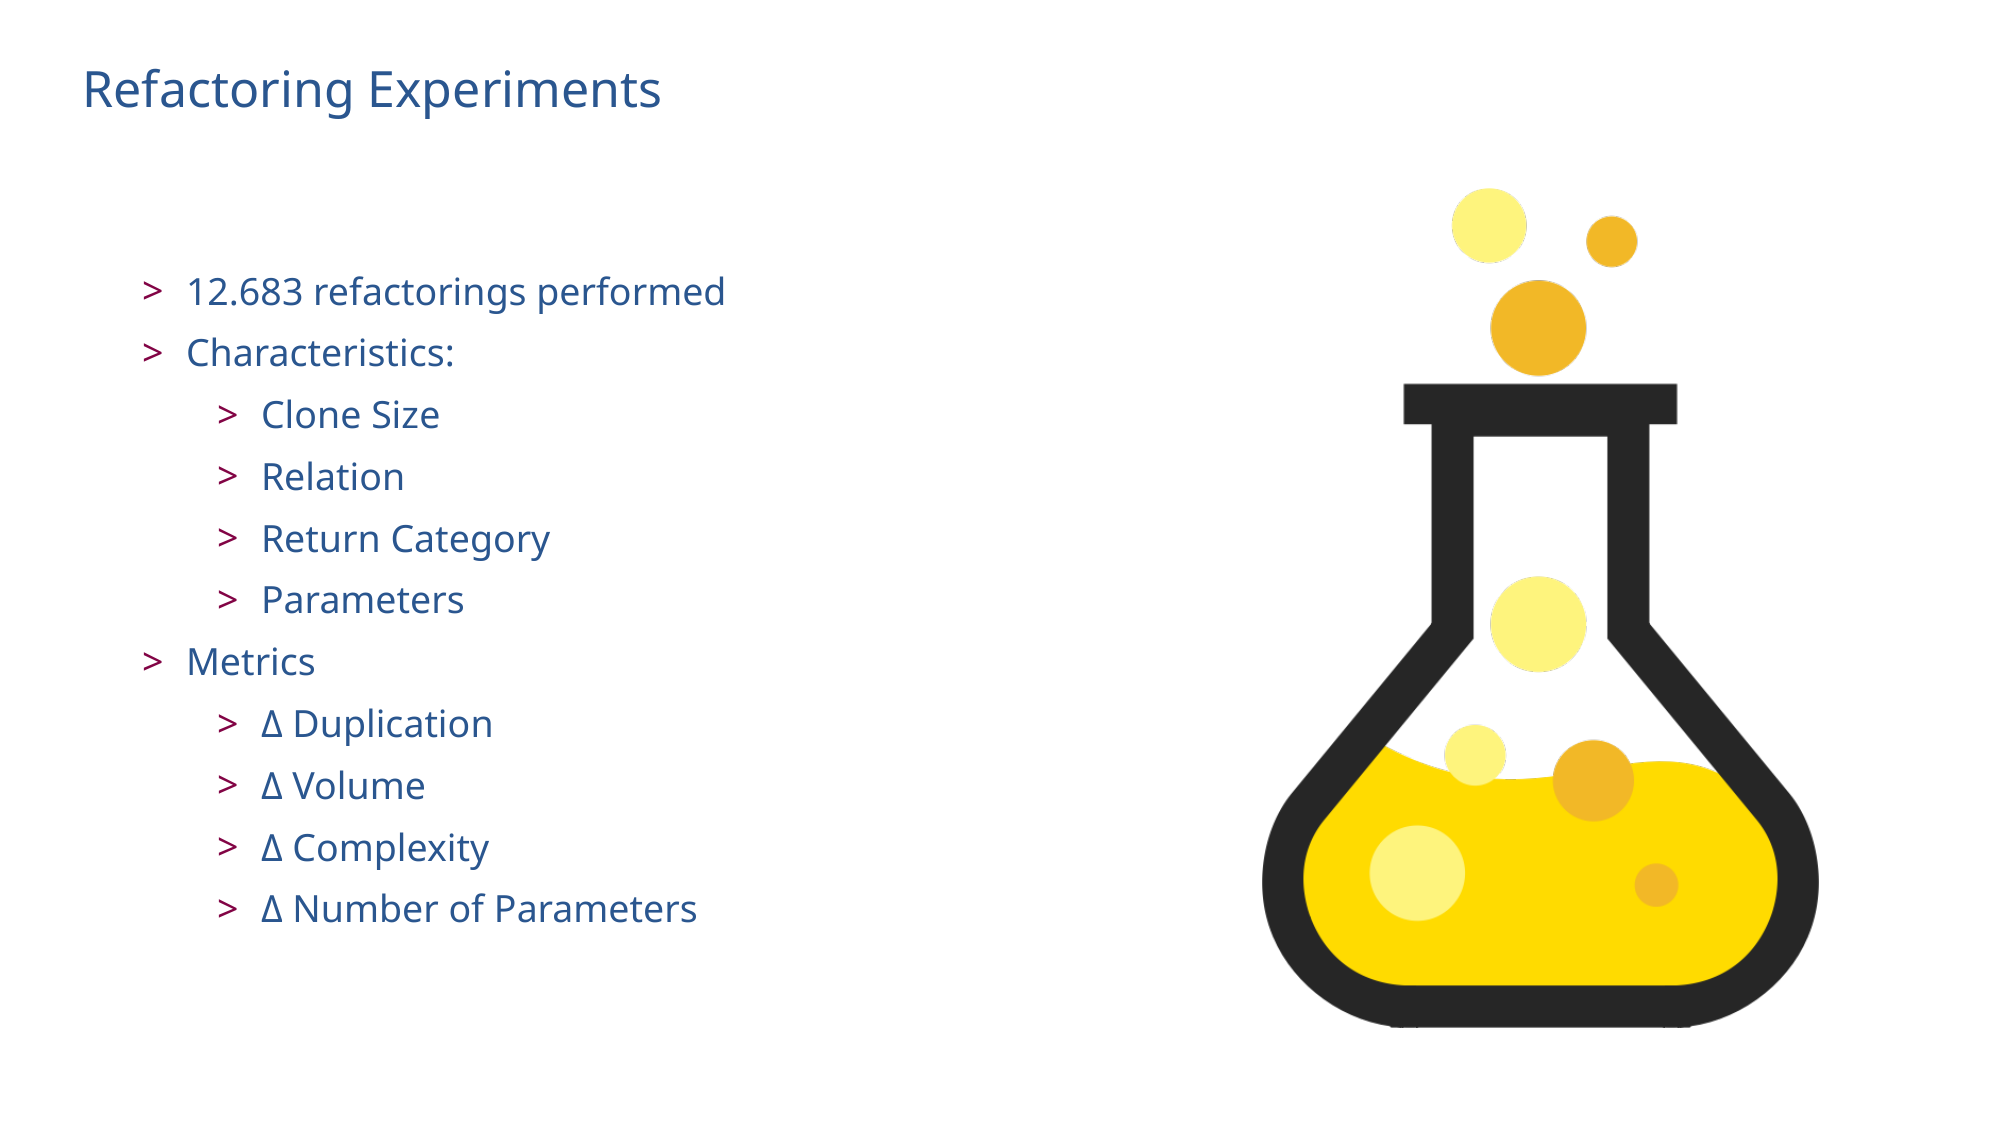

Refactoring Experiments
12.683 refactorings performed
Characteristics:
Clone Size
Relation
Return Category
Parameters
Metrics
Δ Duplication
Δ Volume
Δ Complexity
Δ Number of Parameters